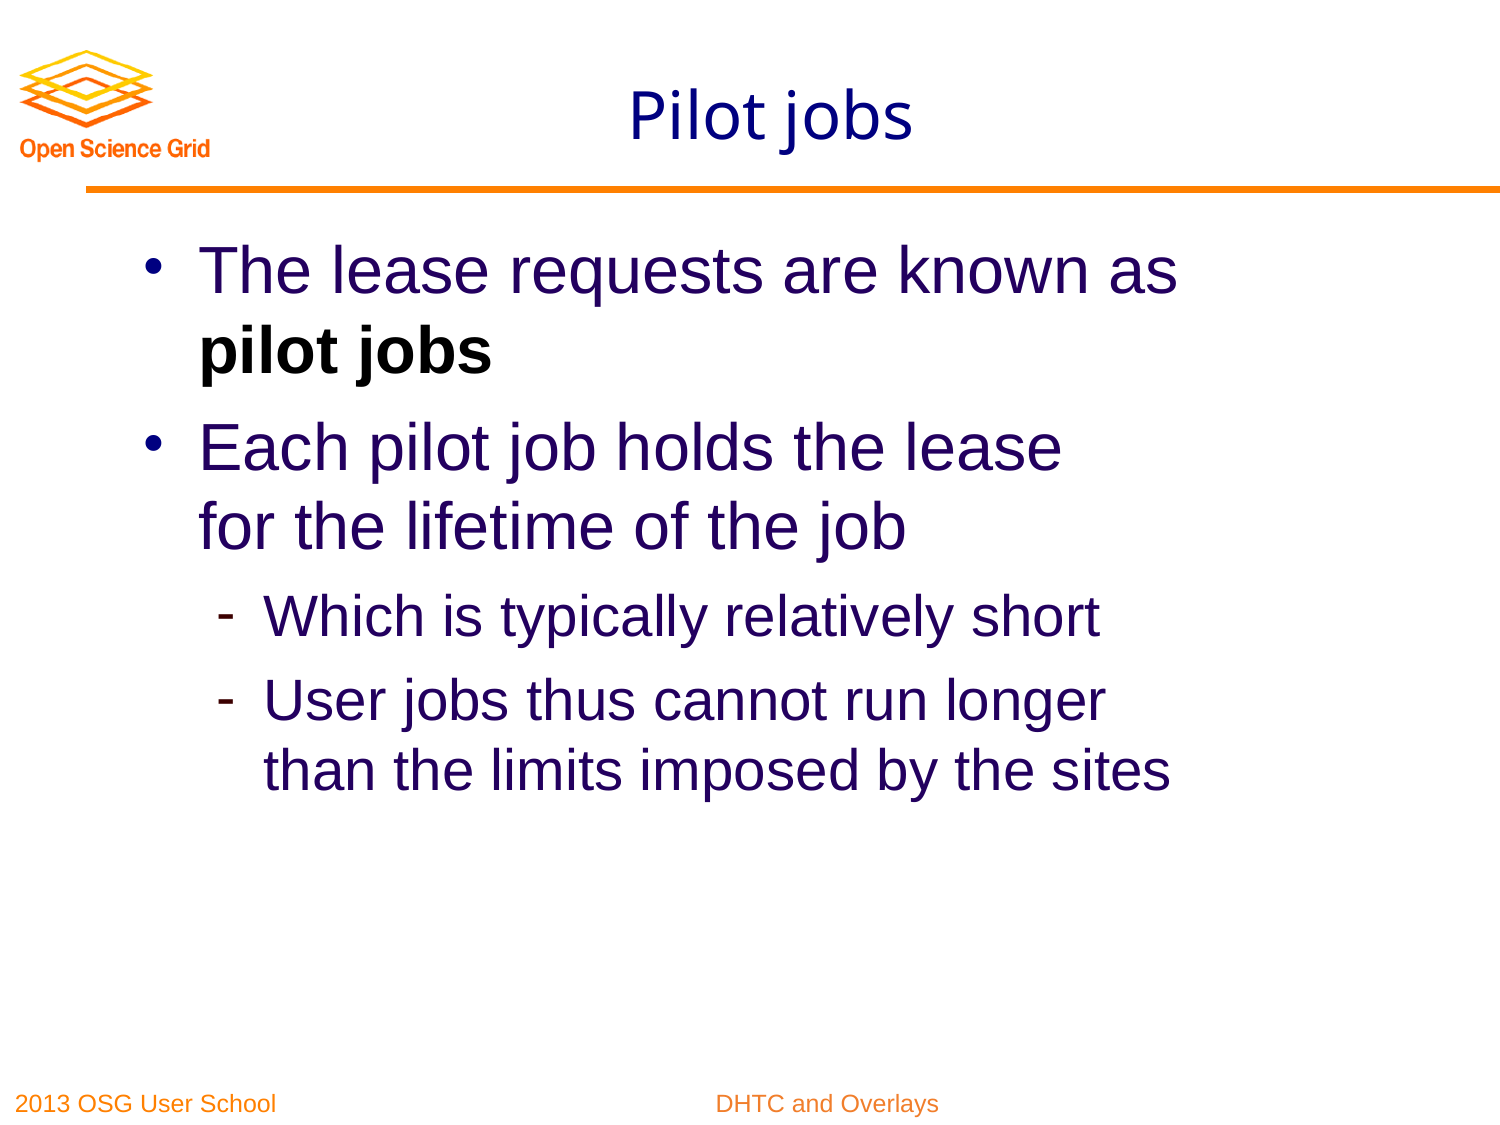

# Pilot jobs
The lease requests are known as
pilot jobs
Each pilot job holds the lease
for the lifetime of the job
Which is typically relatively short
User jobs thus cannot run longer
than the limits imposed by the sites